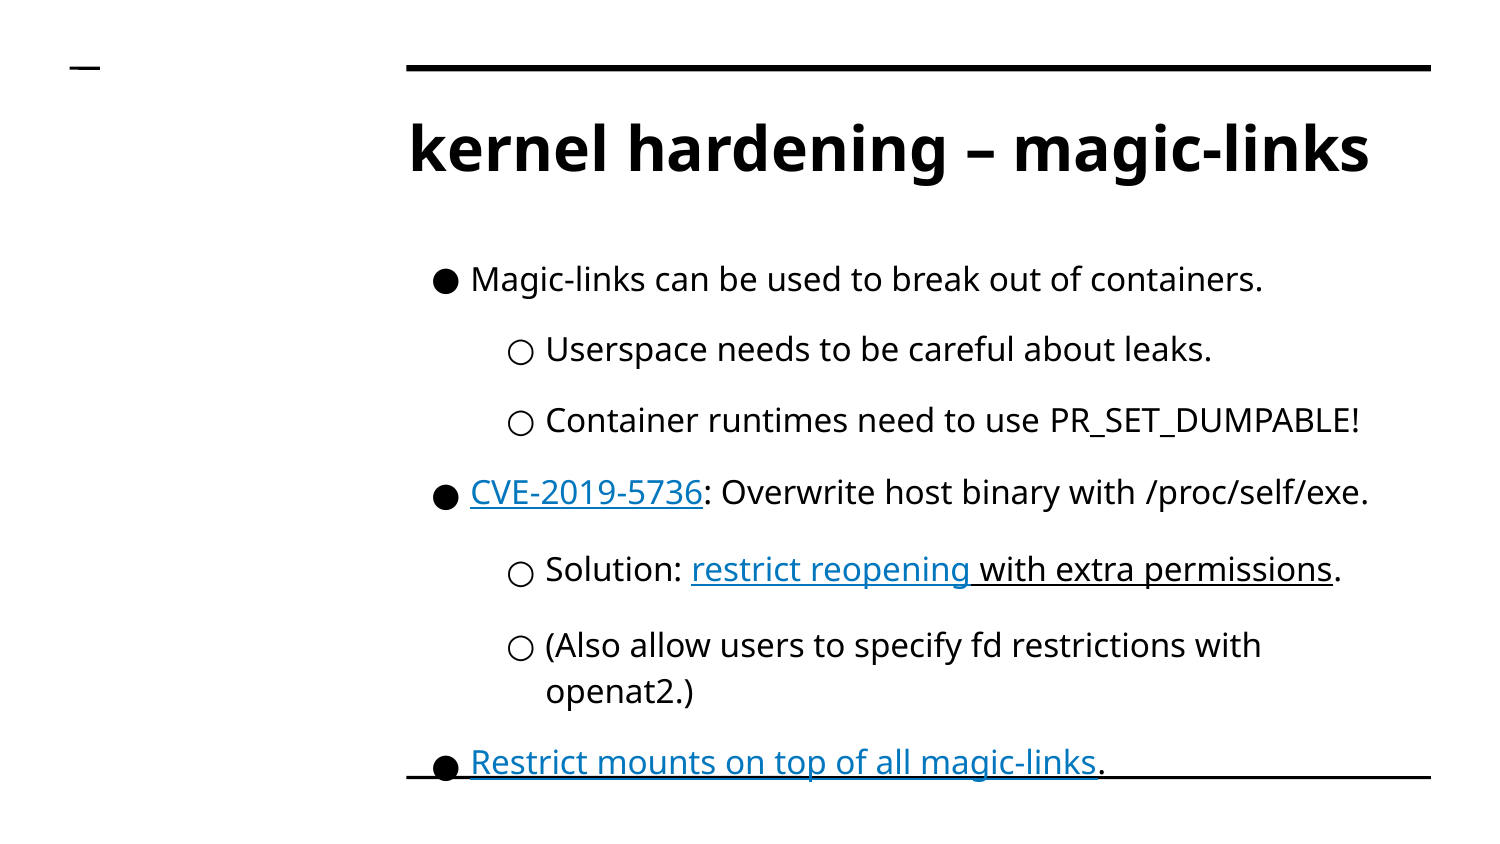

# kernel hardening – magic-links
Magic-links can be used to break out of containers.
Userspace needs to be careful about leaks.
Container runtimes need to use PR_SET_DUMPABLE!
CVE-2019-5736: Overwrite host binary with /proc/self/exe.
Solution: restrict reopening with extra permissions.
(Also allow users to specify fd restrictions with openat2.)
Restrict mounts on top of all magic-links.